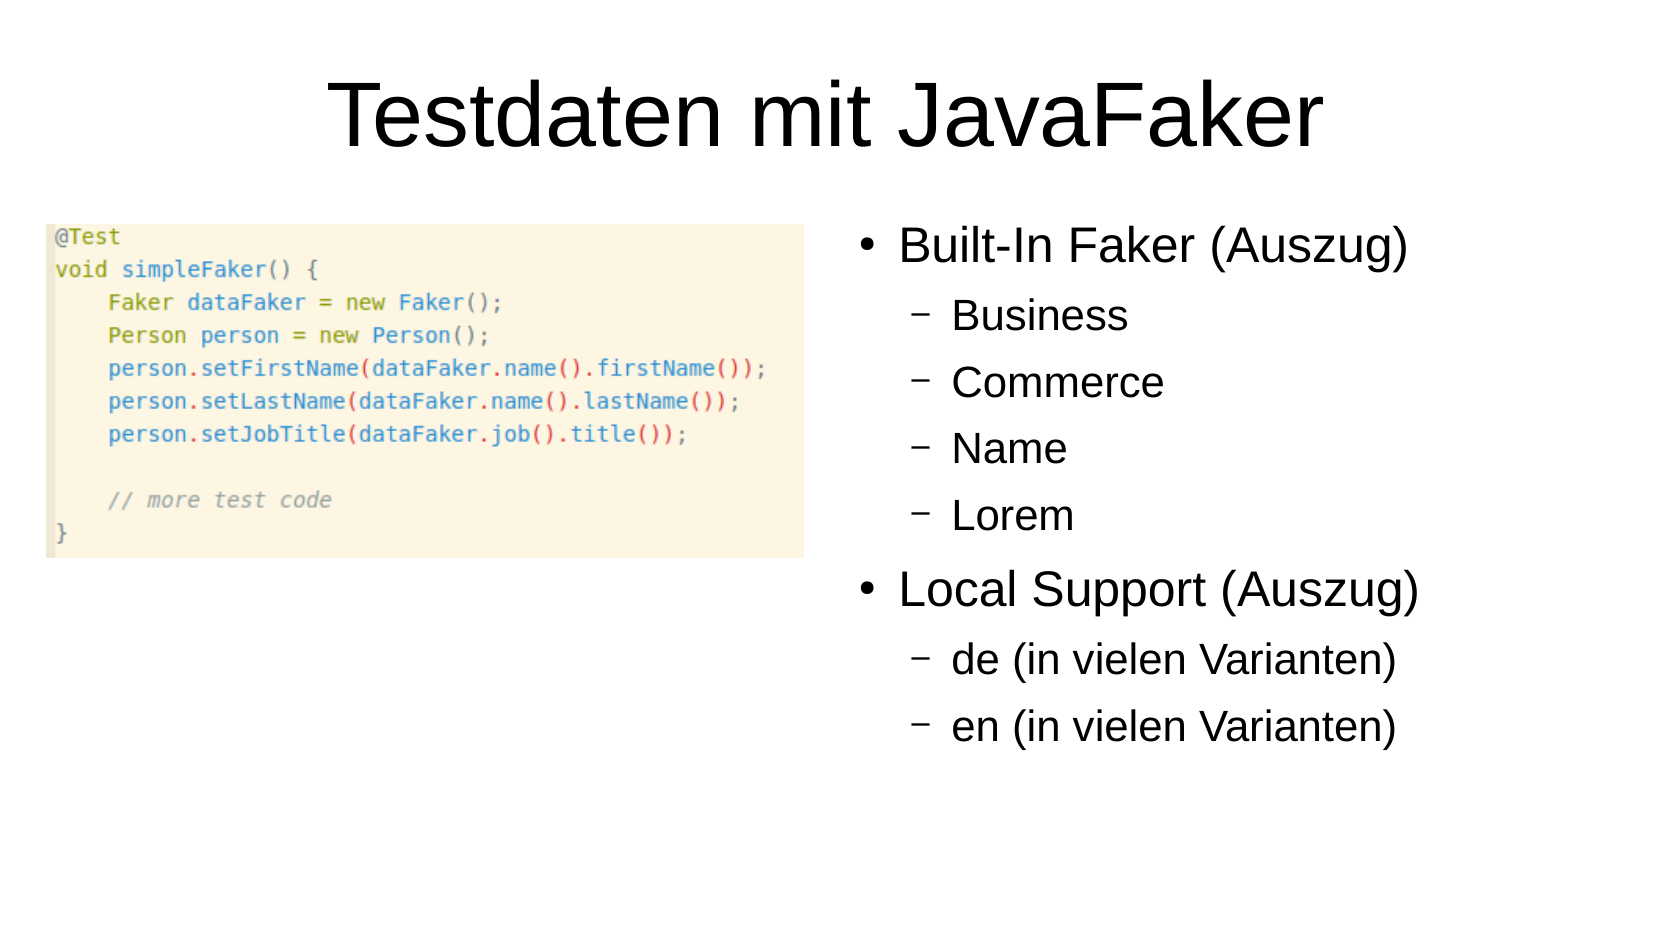

# Testdaten mit JavaFaker
Built-In Faker (Auszug)
Business
Commerce
Name
Lorem
Local Support (Auszug)
de (in vielen Varianten)
en (in vielen Varianten)